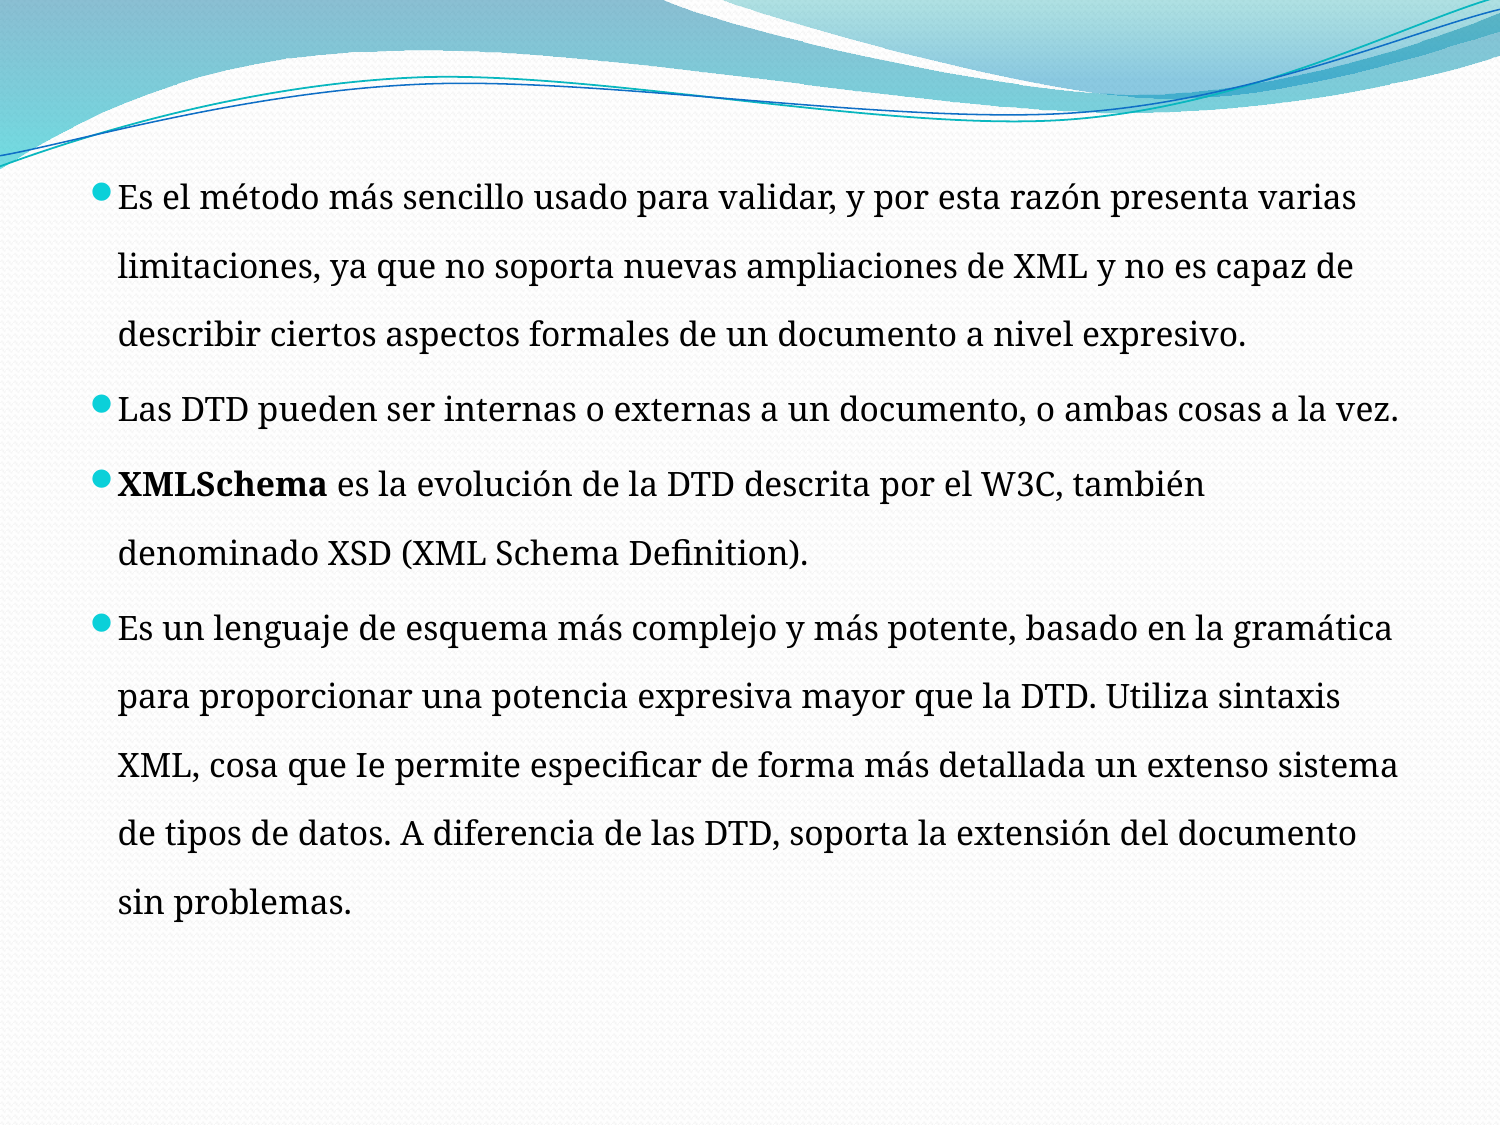

# Es el método más sencillo usado para validar, y por esta razón presenta varias limitaciones, ya que no soporta nuevas ampliaciones de XML y no es capaz de describir ciertos aspectos formales de un documento a nivel expresivo.
Las DTD pueden ser internas o externas a un documento, o ambas cosas a la vez.
XMLSchema es la evolución de la DTD descrita por el W3C, también denominado XSD (XML Schema Definition).
Es un lenguaje de esquema más complejo y más potente, basado en la gramática para proporcionar una potencia expresiva mayor que la DTD. Utiliza sintaxis XML, cosa que Ie permite especificar de forma más detallada un extenso sistema de tipos de datos. A diferencia de las DTD, soporta la extensión del documento sin problemas.